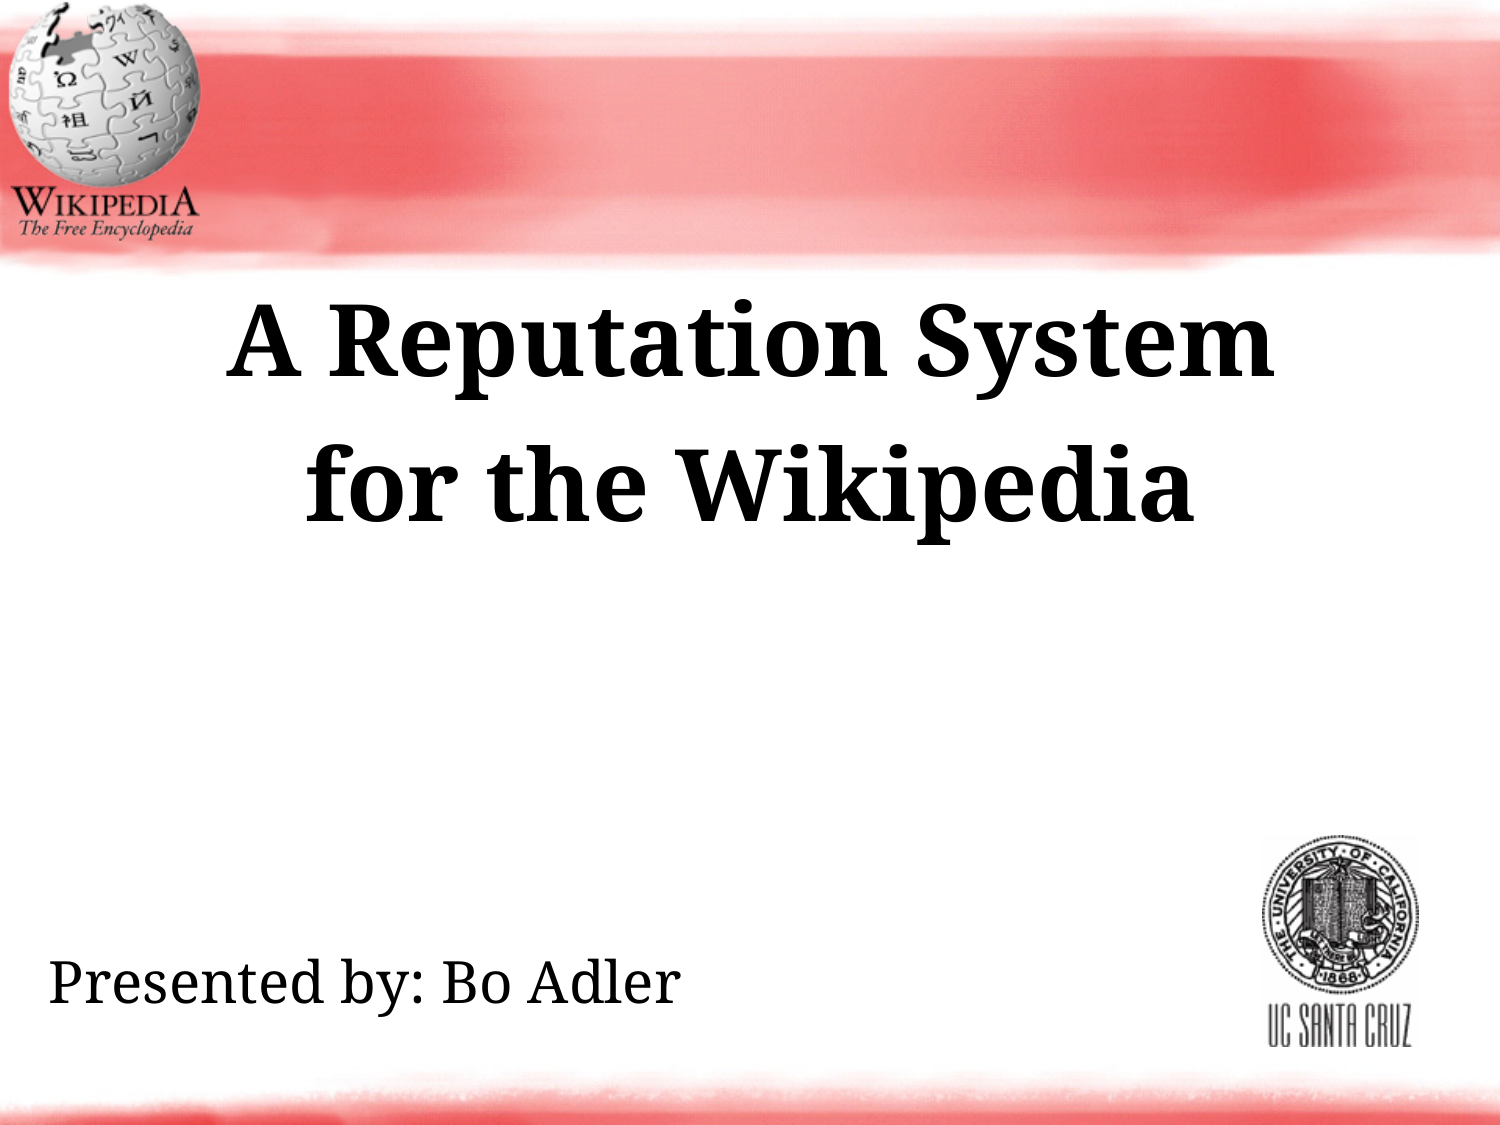

A Reputation System
for the Wikipedia
Presented by: Bo Adler